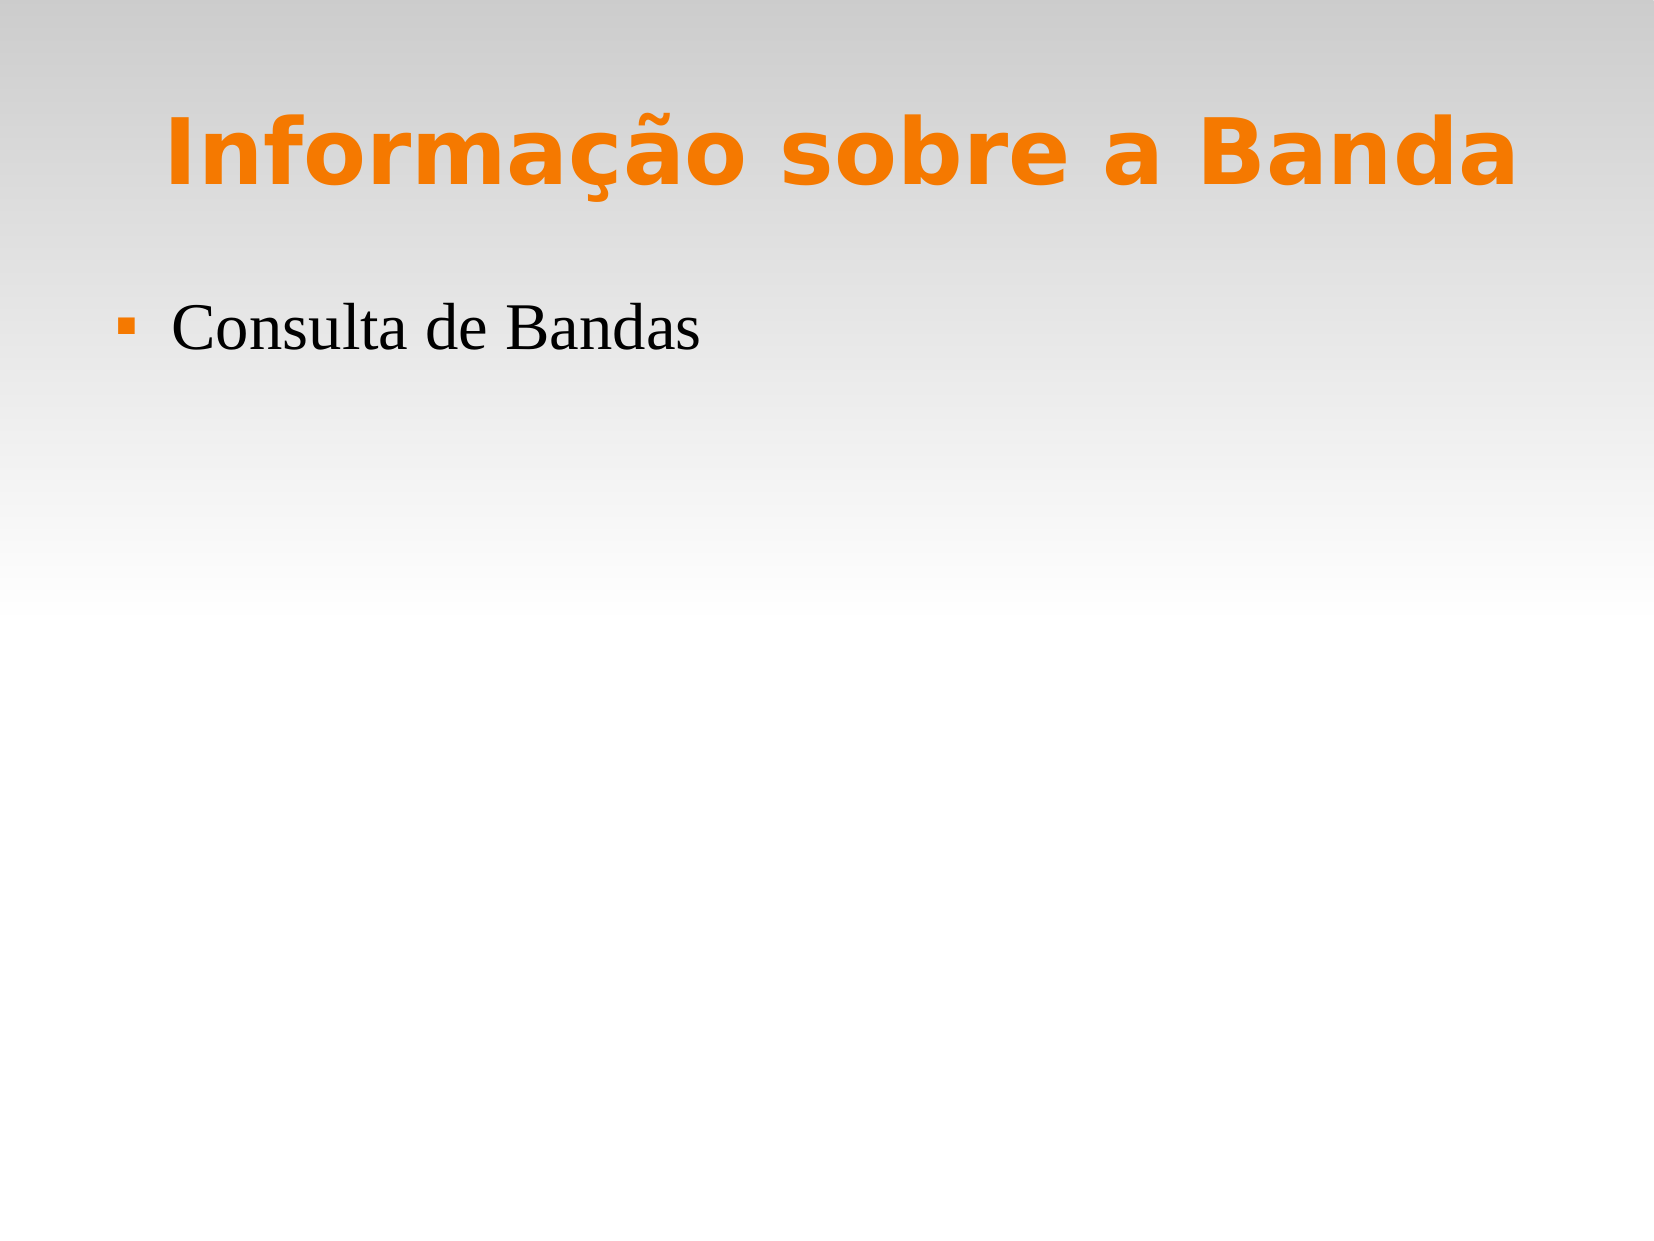

# Informação sobre a Banda
Consulta de Bandas